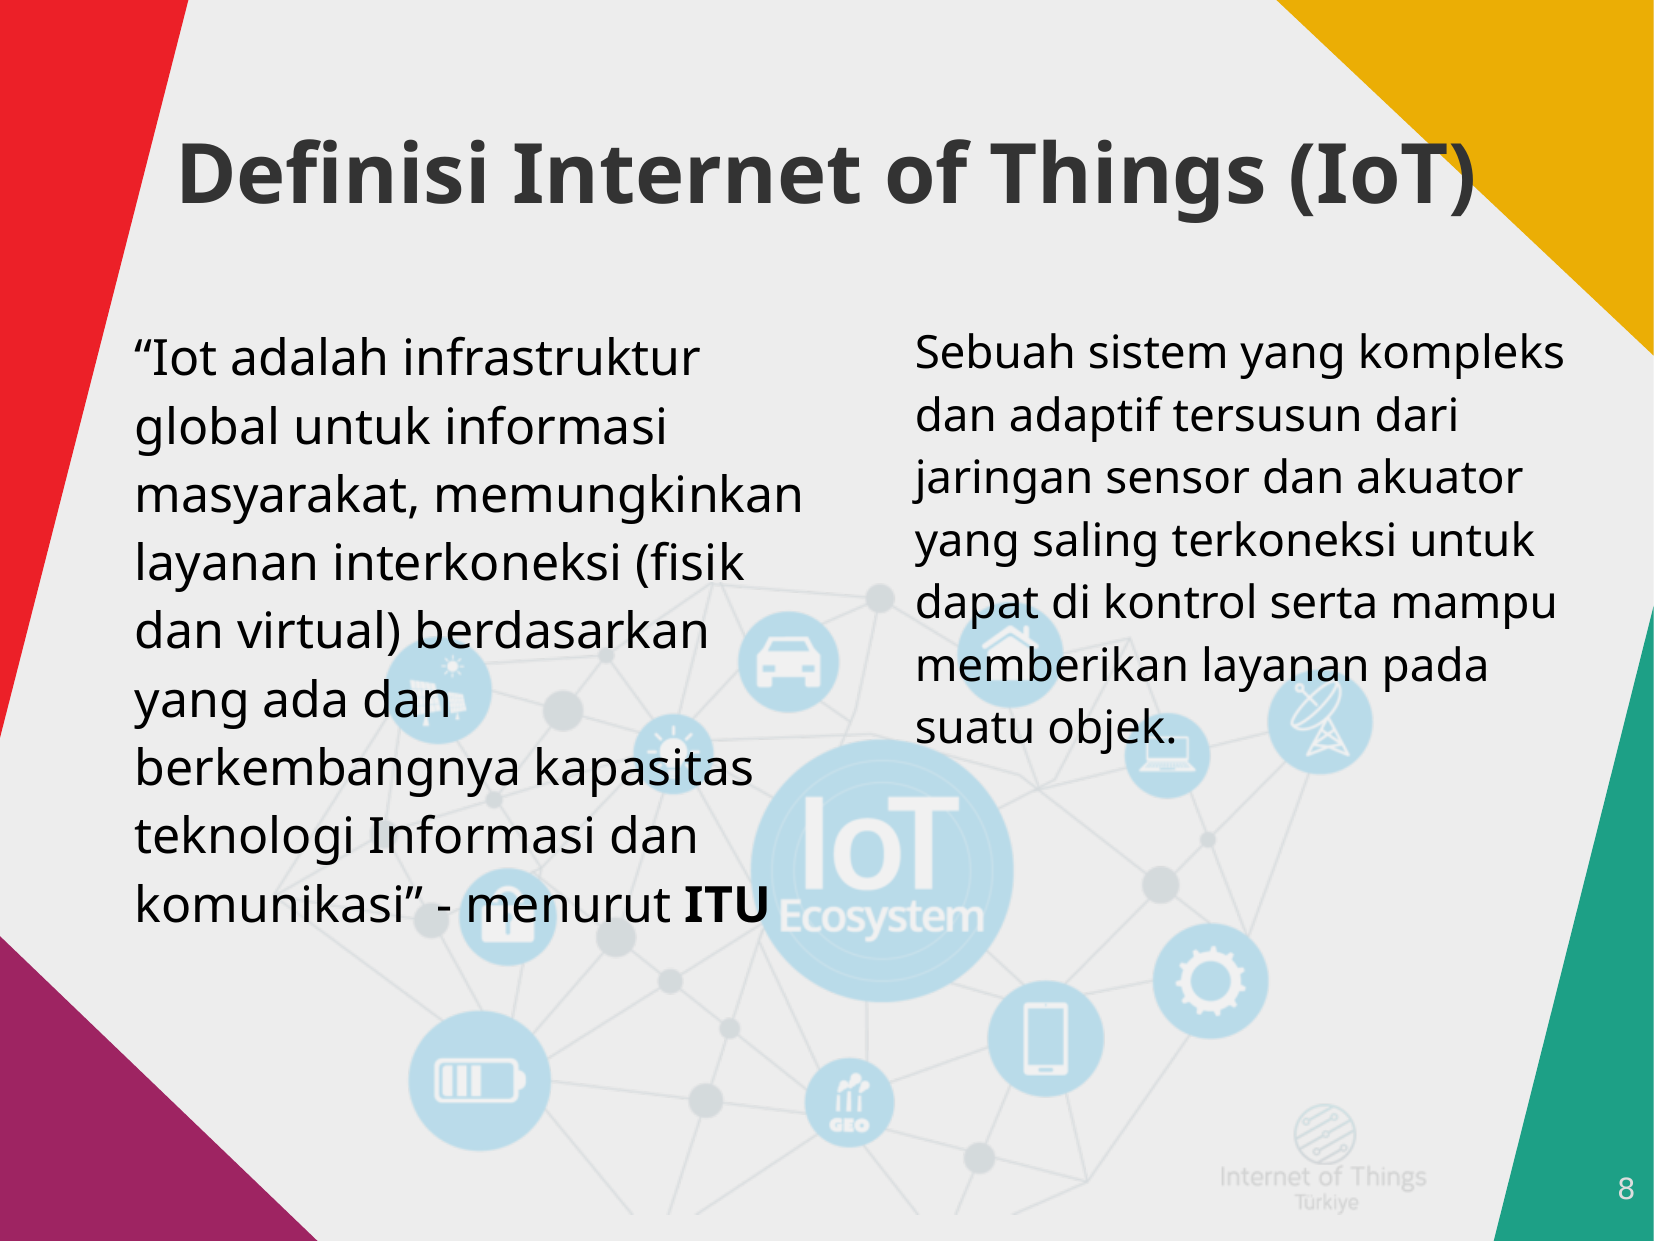

# Definisi Internet of Things (IoT)
Sebuah sistem yang kompleks dan adaptif tersusun dari jaringan sensor dan akuator yang saling terkoneksi untuk dapat di kontrol serta mampu memberikan layanan pada suatu objek.
“Iot adalah infrastruktur global untuk informasi masyarakat, memungkinkan layanan interkoneksi (fisik dan virtual) berdasarkan yang ada dan berkembangnya kapasitas teknologi Informasi dan komunikasi” - menurut ITU
8